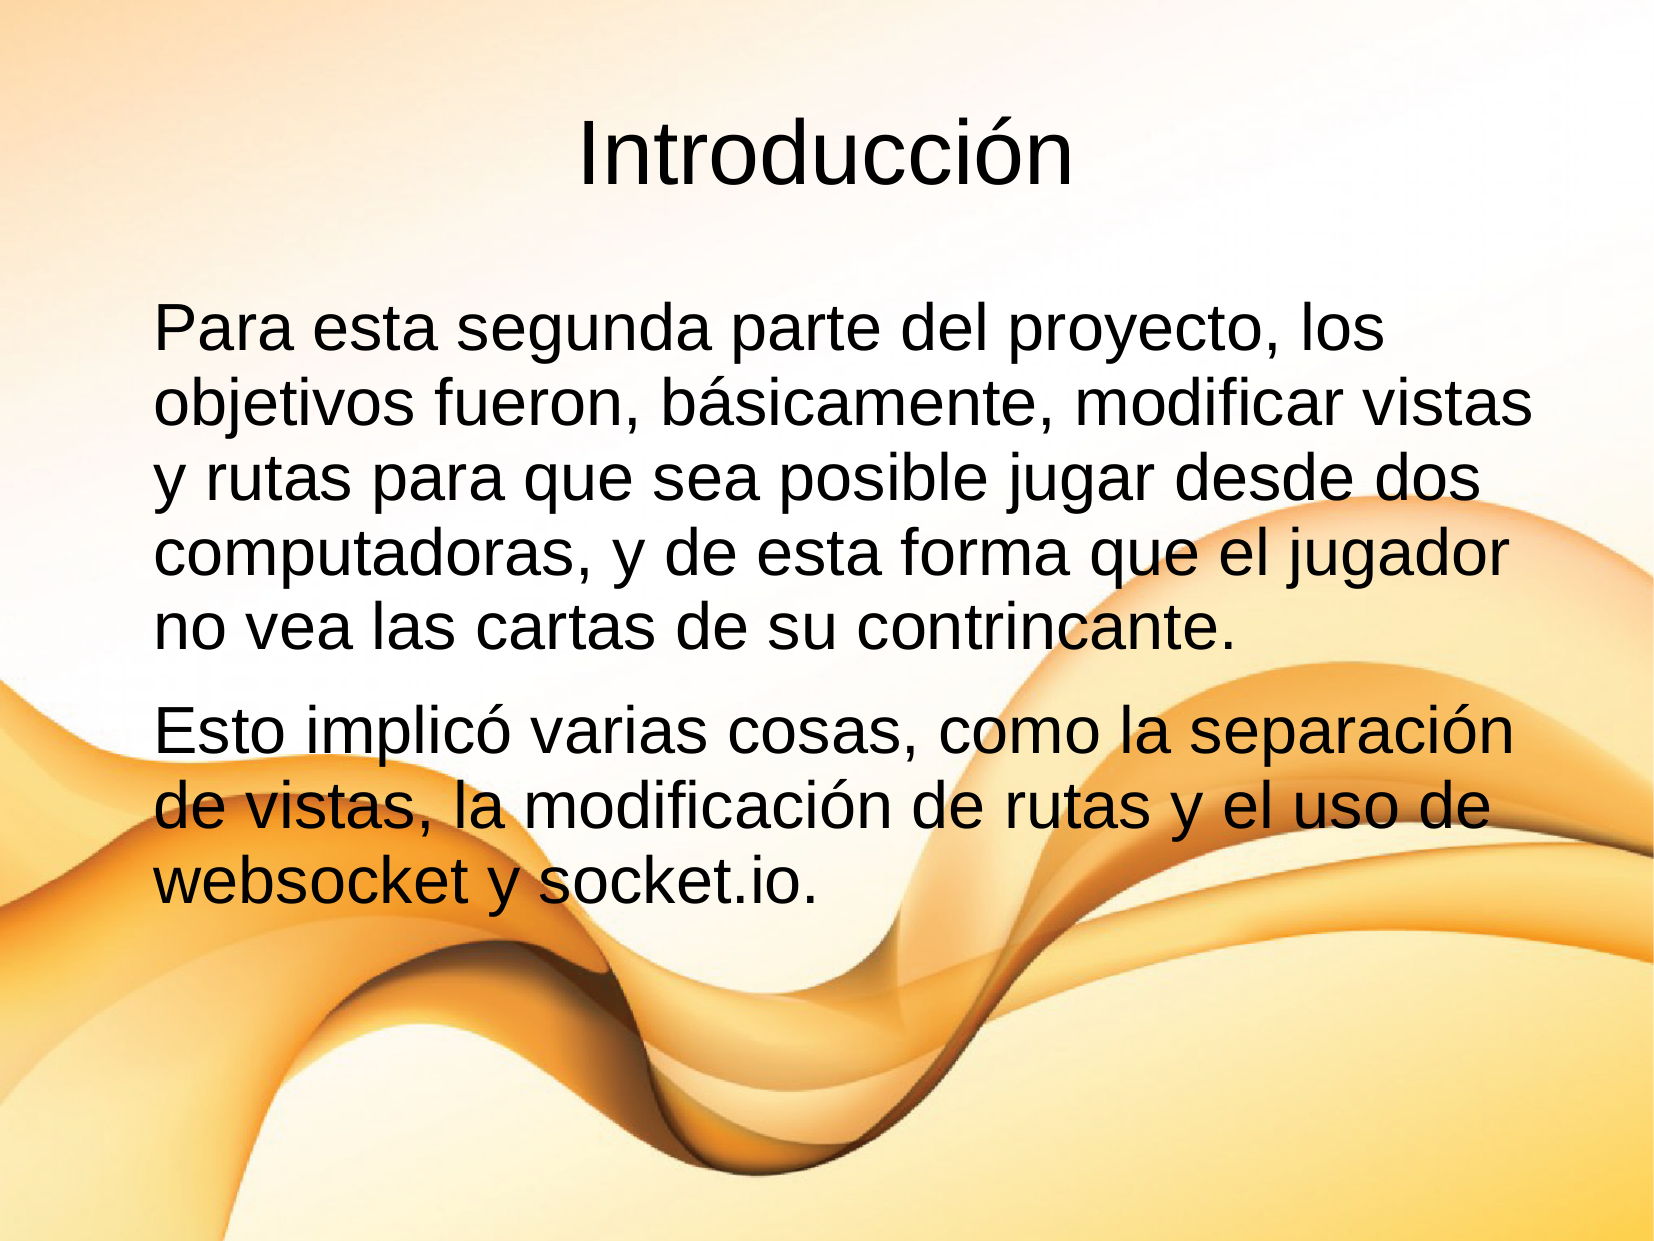

# Introducción
Para esta segunda parte del proyecto, los objetivos fueron, básicamente, modificar vistas y rutas para que sea posible jugar desde dos computadoras, y de esta forma que el jugador no vea las cartas de su contrincante.
Esto implicó varias cosas, como la separación de vistas, la modificación de rutas y el uso de websocket y socket.io.